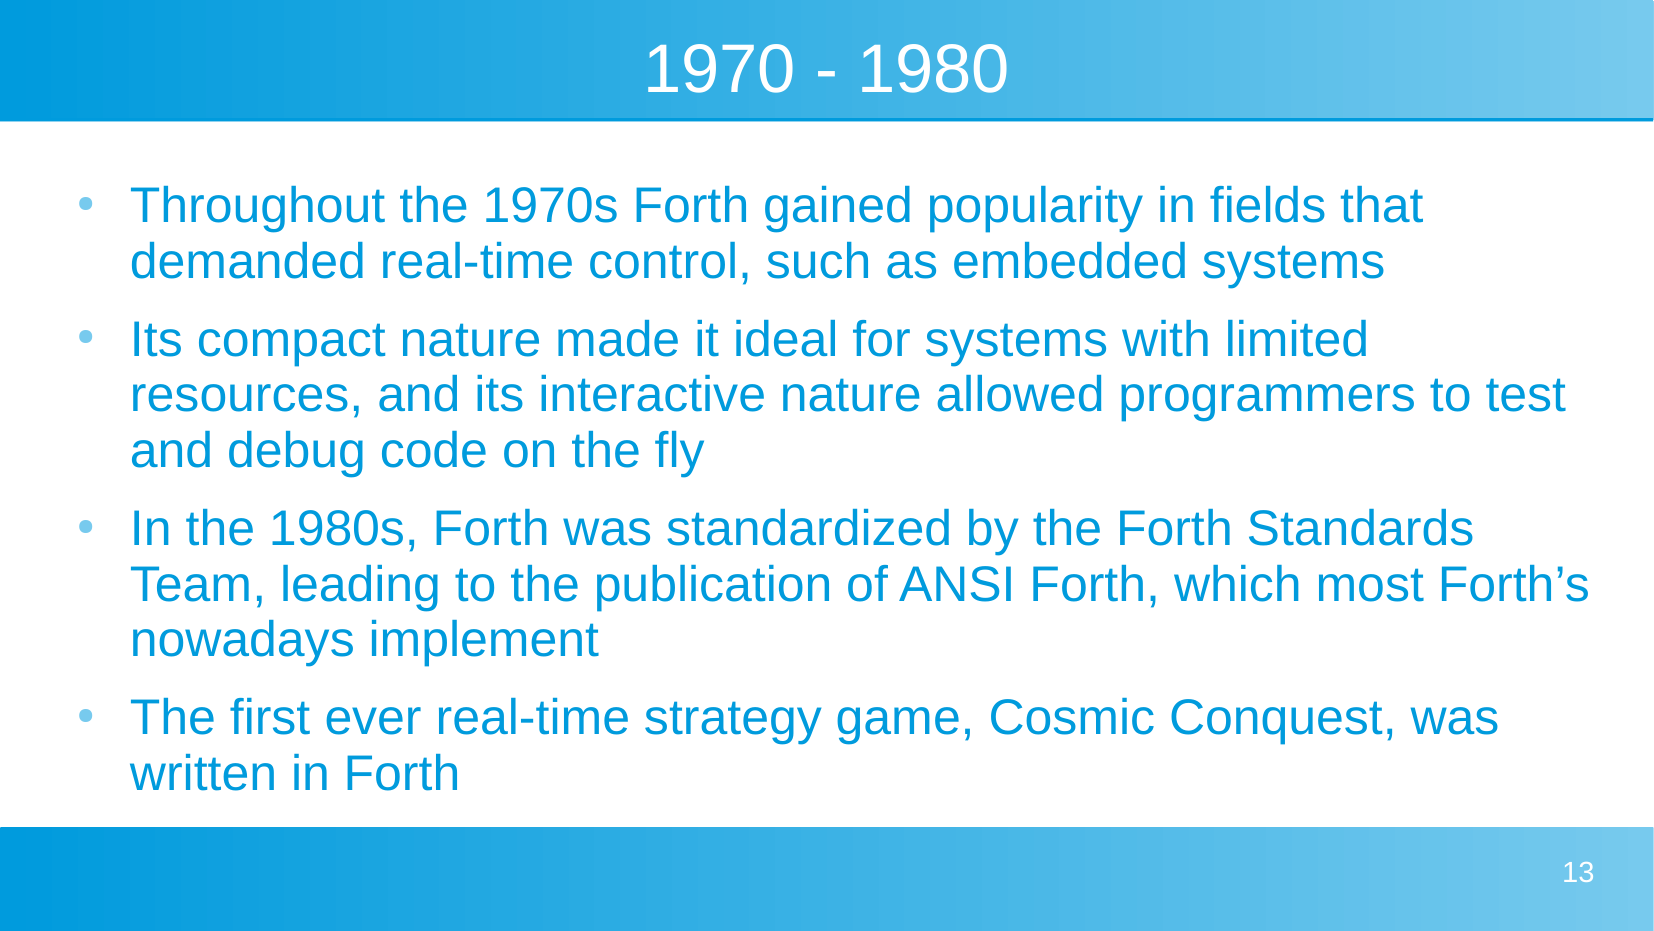

# 1970 - 1980
Throughout the 1970s Forth gained popularity in fields that demanded real-time control, such as embedded systems
Its compact nature made it ideal for systems with limited resources, and its interactive nature allowed programmers to test and debug code on the fly
In the 1980s, Forth was standardized by the Forth Standards Team, leading to the publication of ANSI Forth, which most Forth’s nowadays implement
The first ever real-time strategy game, Cosmic Conquest, was written in Forth
13